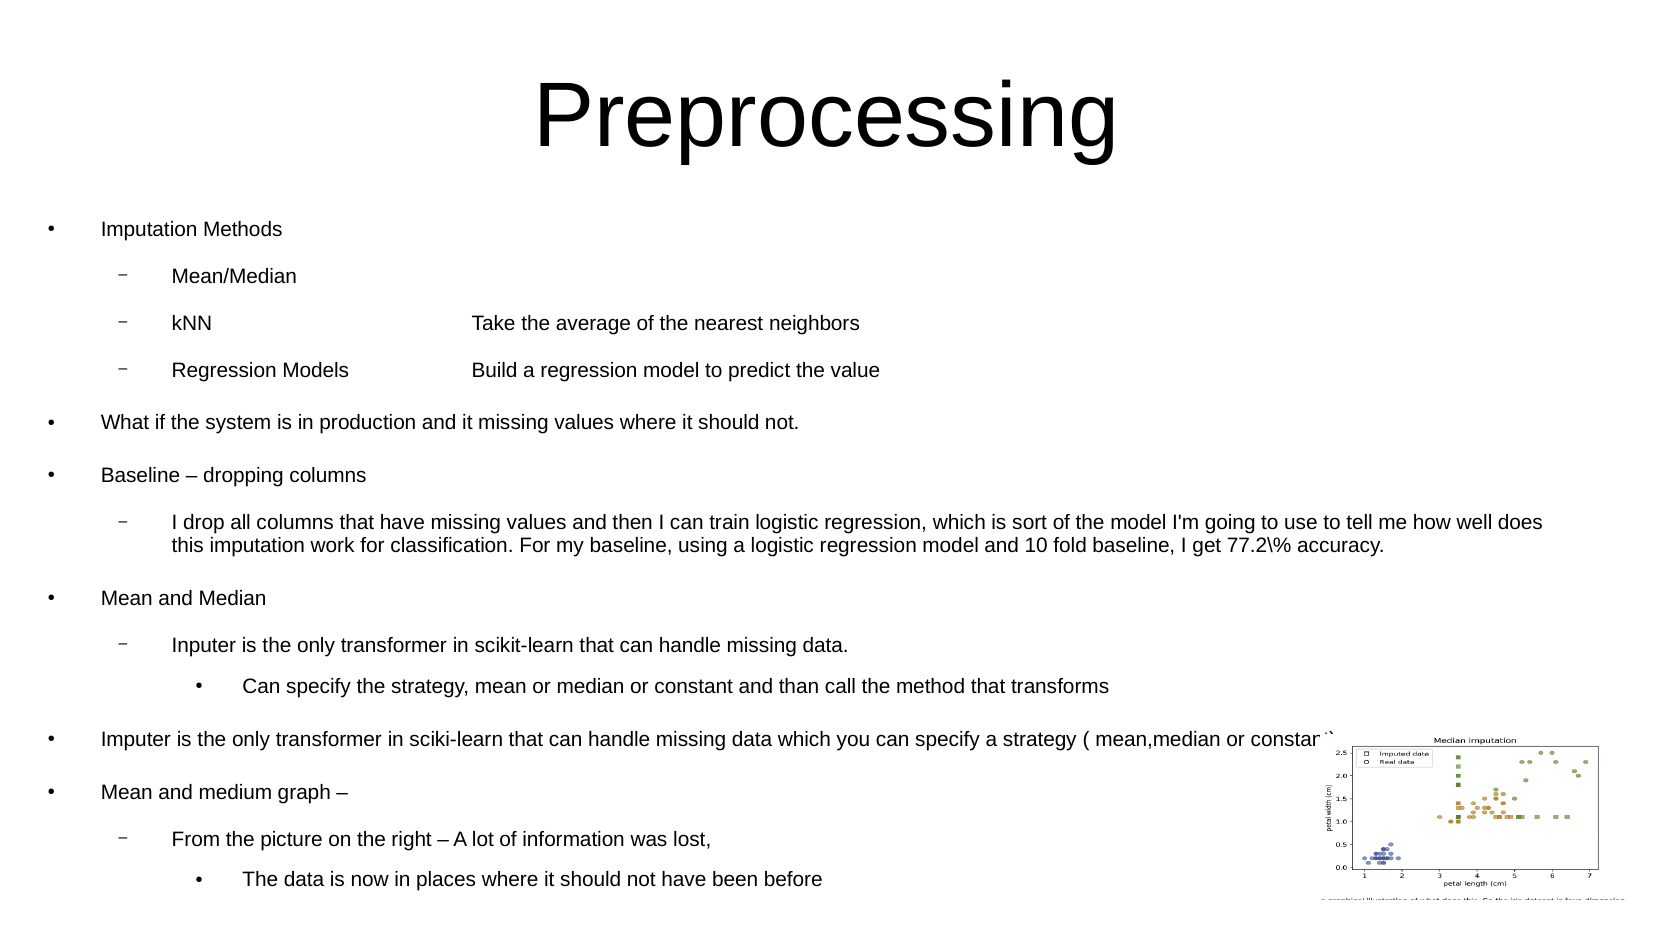

# Preprocessing
Imputation Methods
Mean/Median
kNN 				Take the average of the nearest neighbors
Regression Models		Build a regression model to predict the value
What if the system is in production and it missing values where it should not.
Baseline – dropping columns
I drop all columns that have missing values and then I can train logistic regression, which is sort of the model I'm going to use to tell me how well does this imputation work for classification. For my baseline, using a logistic regression model and 10 fold baseline, I get 77.2\% accuracy.
Mean and Median
Inputer is the only transformer in scikit-learn that can handle missing data.
Can specify the strategy, mean or median or constant and than call the method that transforms
Imputer is the only transformer in sciki-learn that can handle missing data which you can specify a strategy ( mean,median or constant)
Mean and medium graph –
From the picture on the right – A lot of information was lost,
The data is now in places where it should not have been before